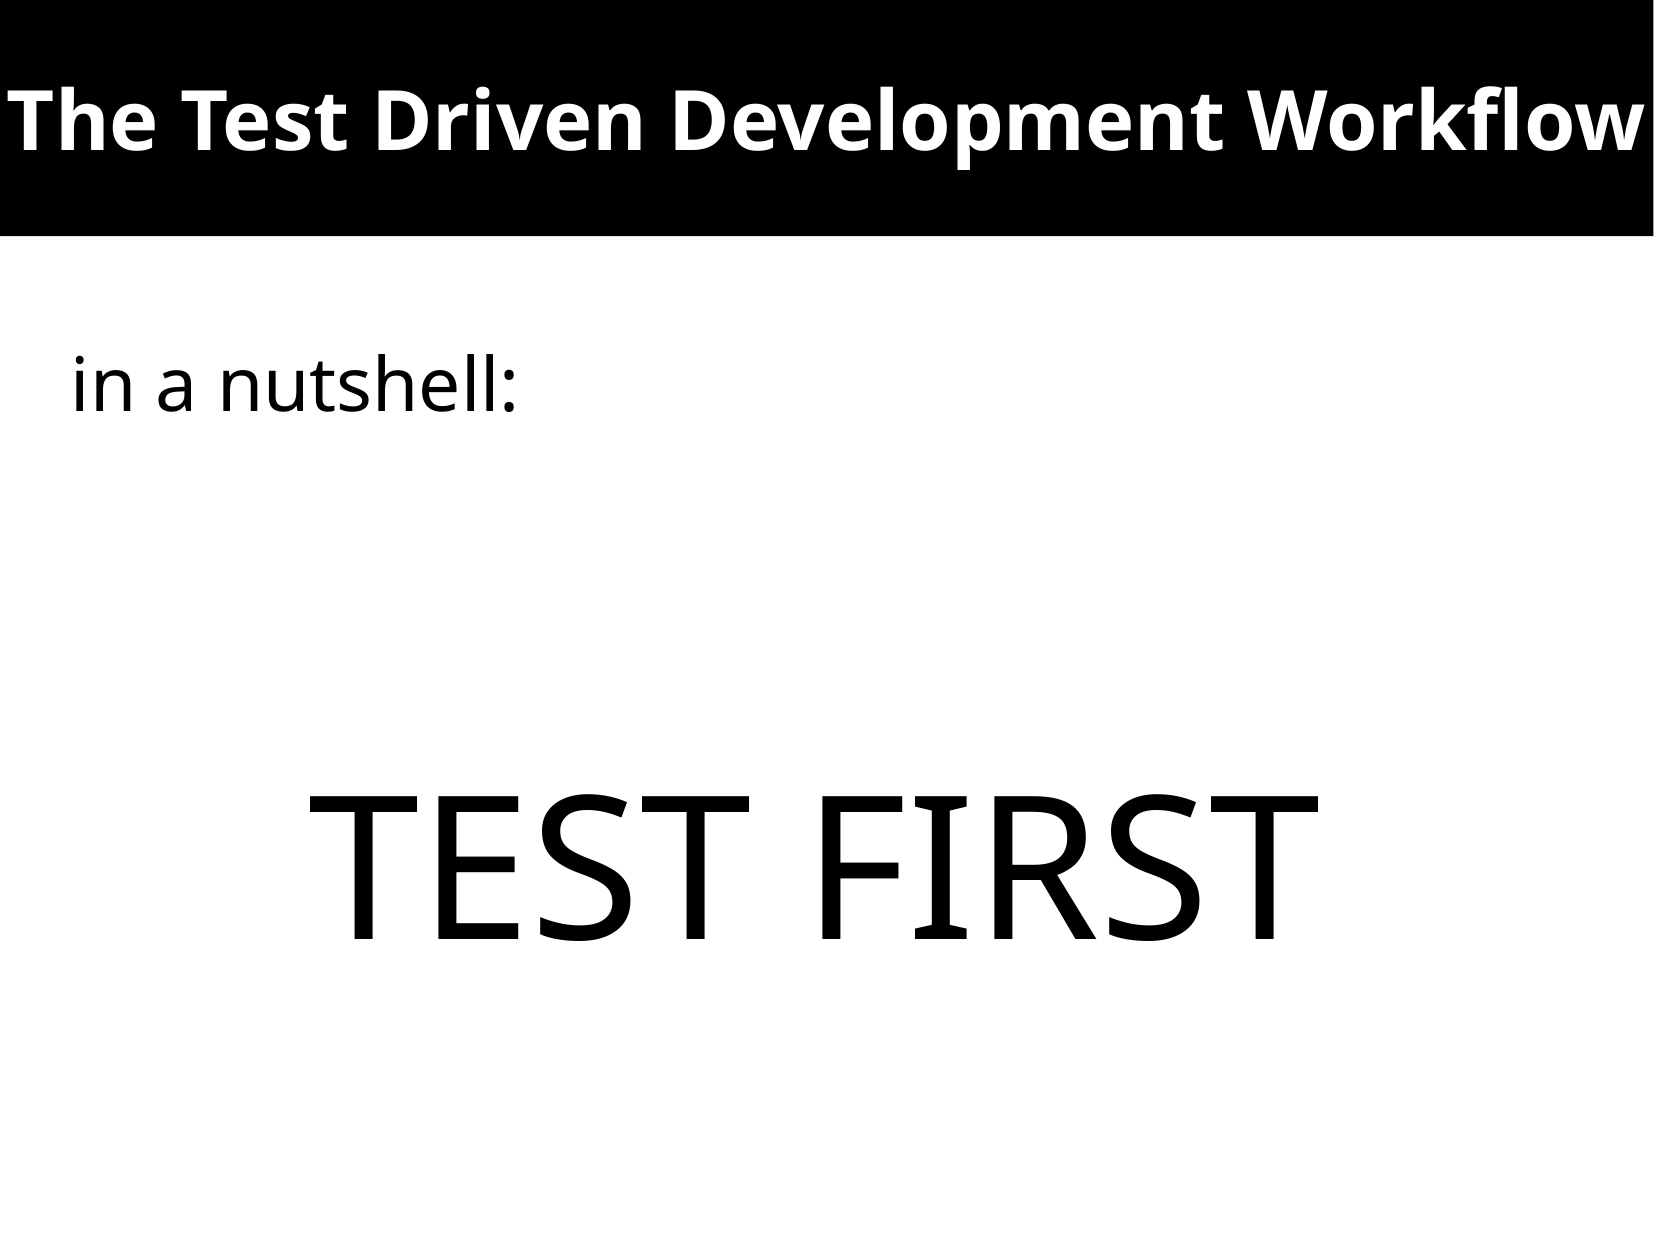

# The Test Driven Development Workflow
in a nutshell:
TEST FIRST